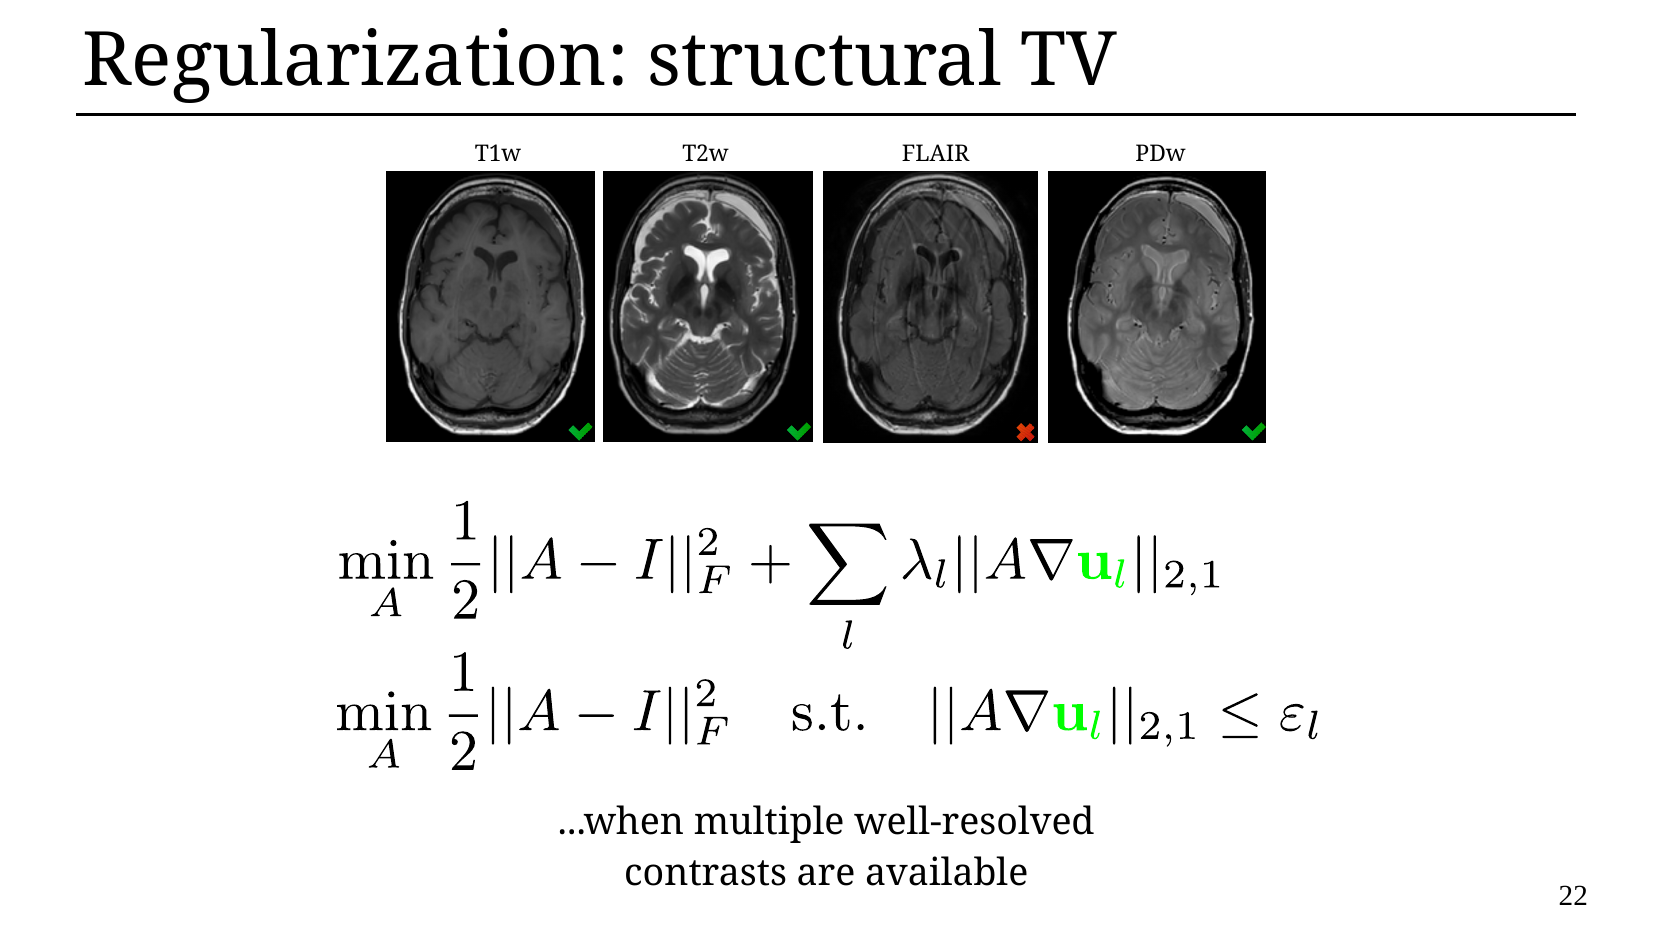

# Regularization: structural TV
T1w
T2w
FLAIR
PDw
...when multiple well-resolved contrasts are available